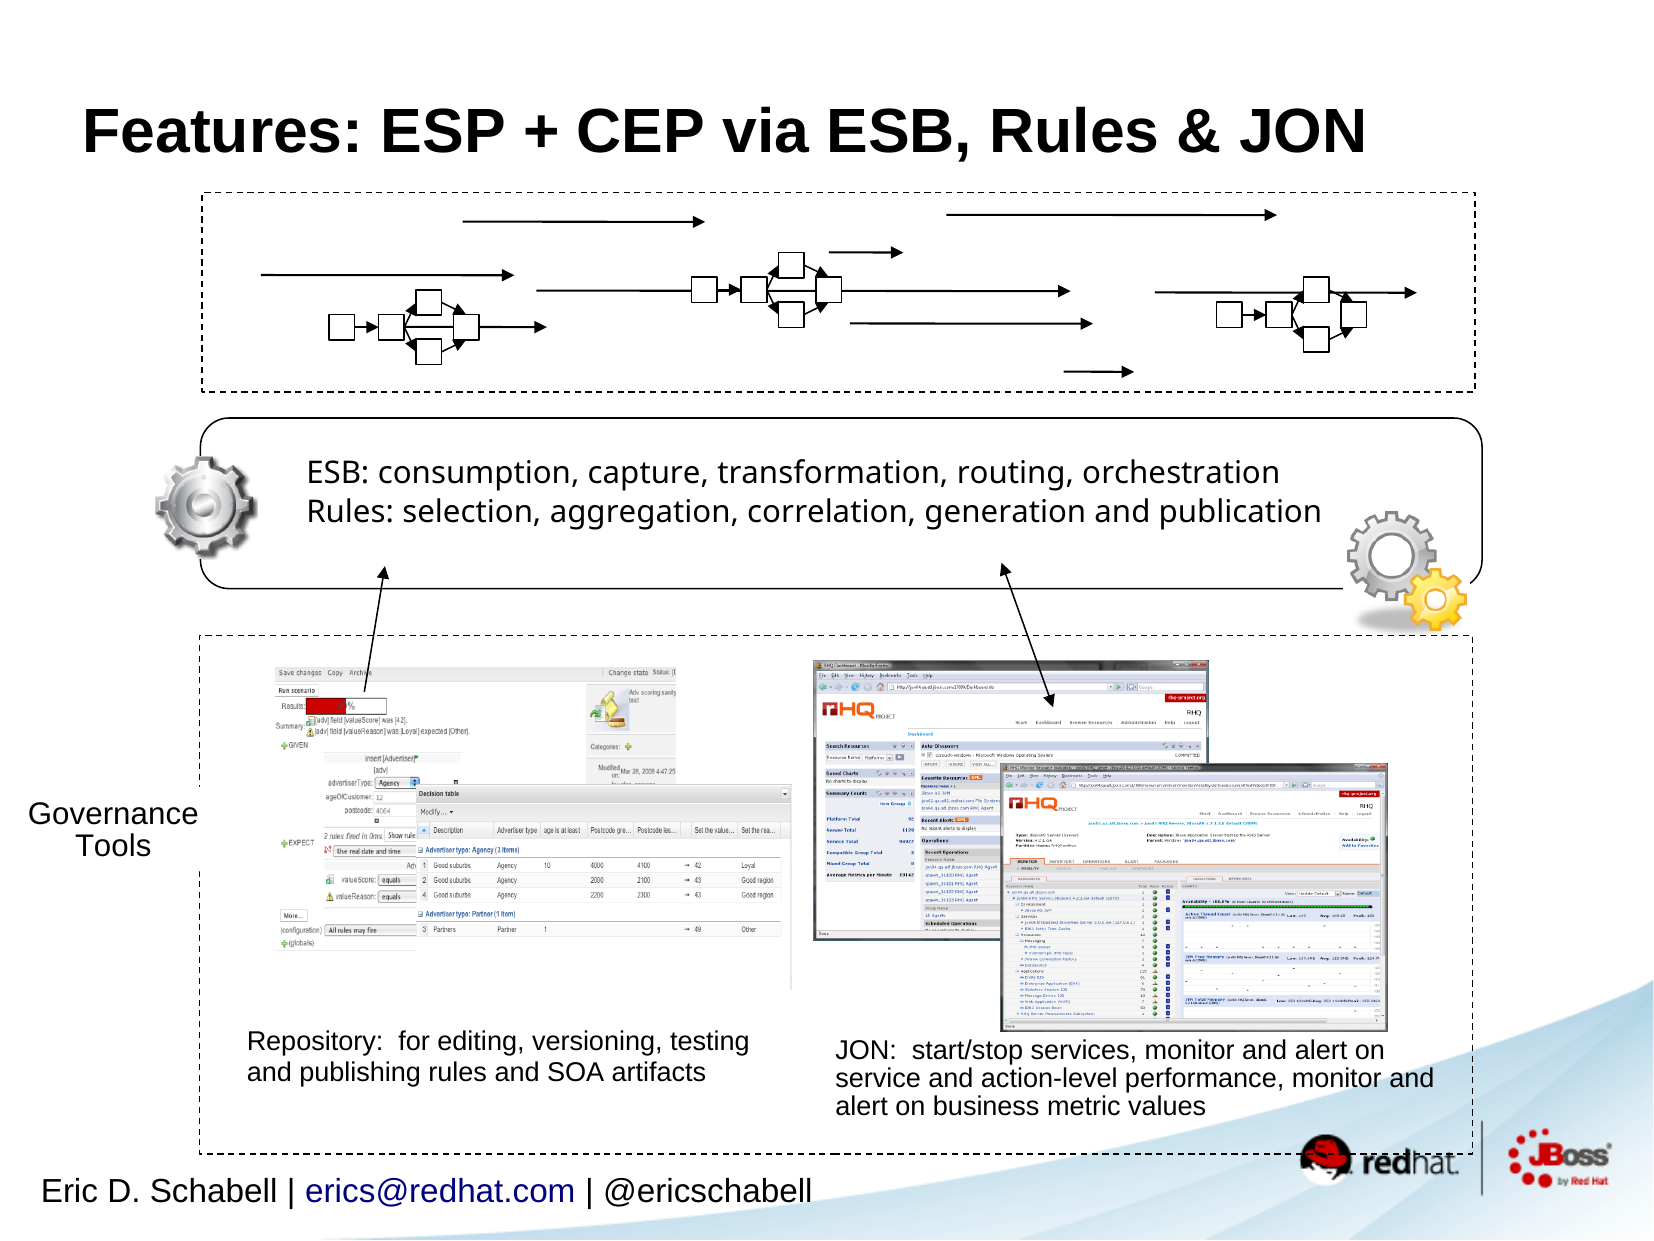

# Features: ESP + CEP via ESB, Rules & JON
ESB: consumption, capture, transformation, routing, orchestration
Rules: selection, aggregation, correlation, generation and publication
Governance
Tools
Repository: for editing, versioning, testing
and publishing rules and SOA artifacts
JON: start/stop services, monitor and alert on service and action-level performance, monitor and alert on business metric values